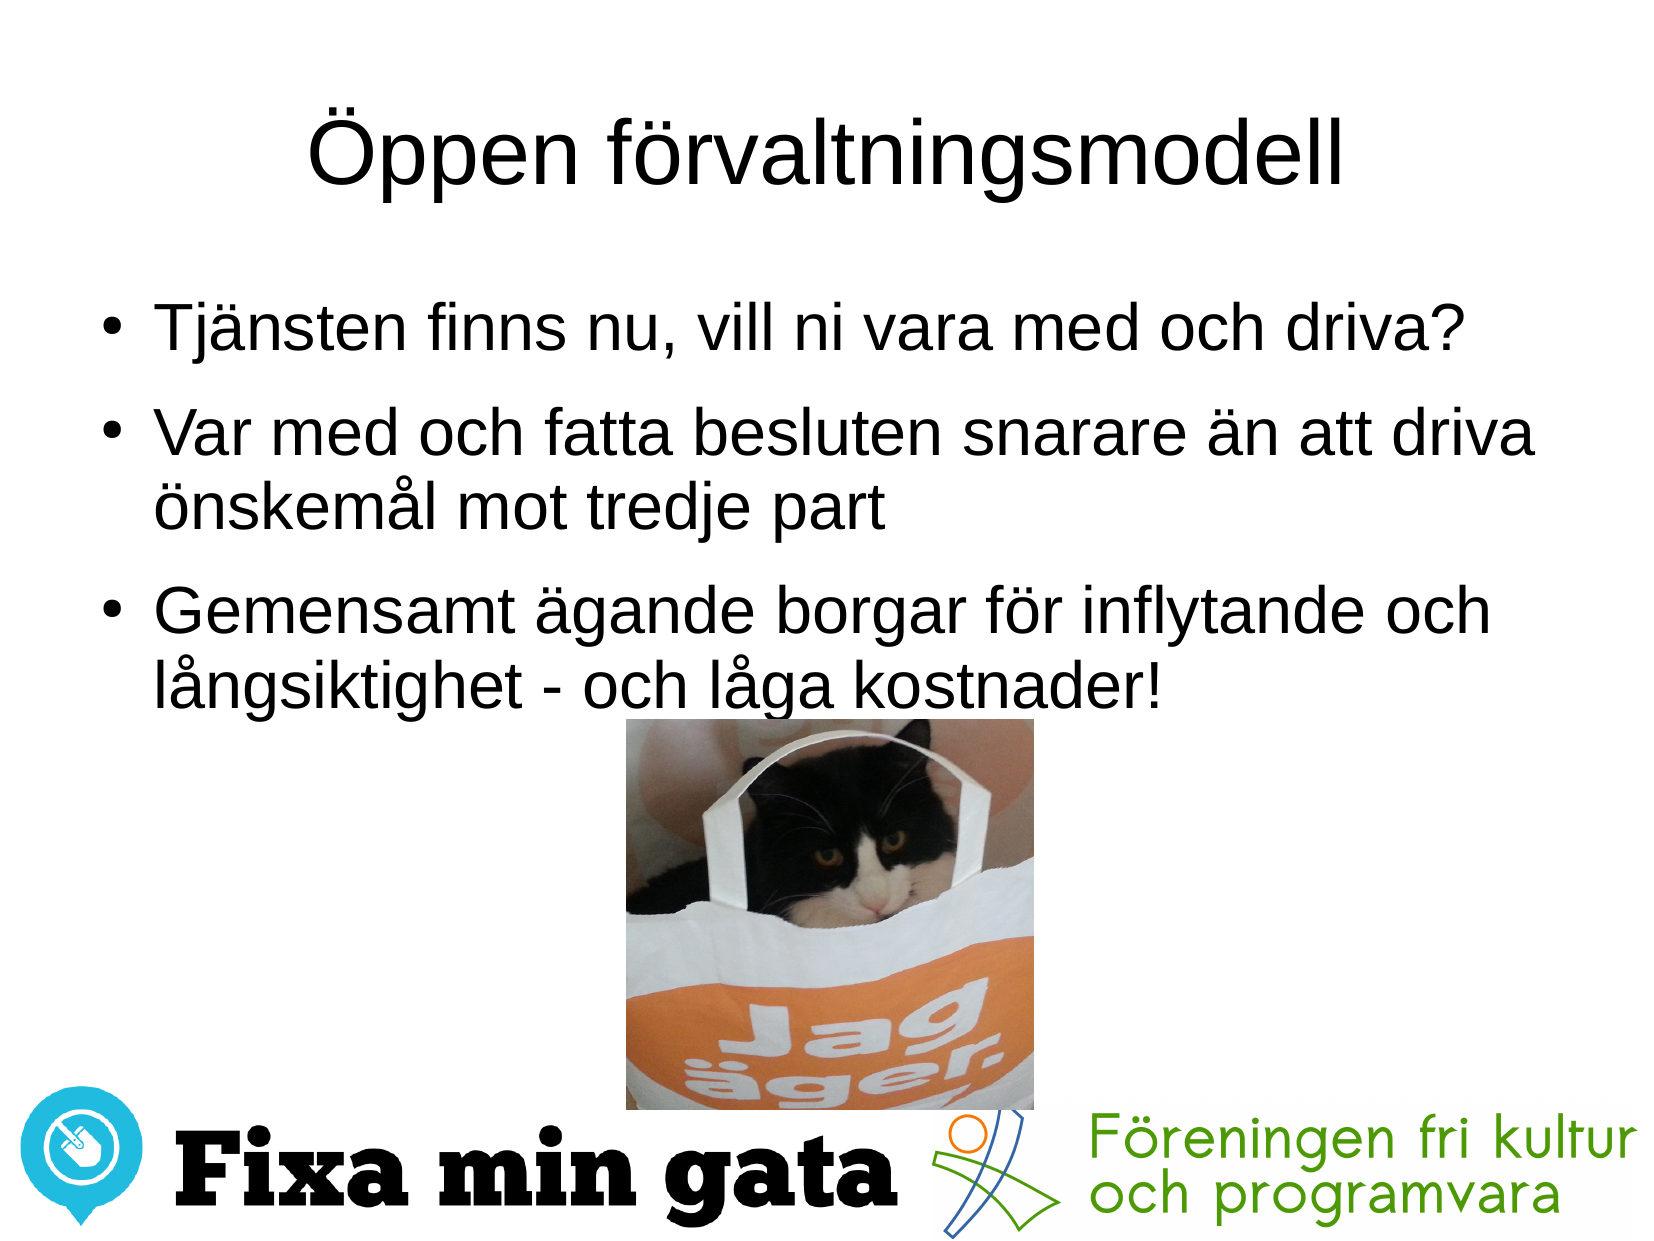

# Öppen förvaltningsmodell
Tjänsten finns nu, vill ni vara med och driva?
Var med och fatta besluten snarare än att driva önskemål mot tredje part
Gemensamt ägande borgar för inflytande och långsiktighet - och låga kostnader!